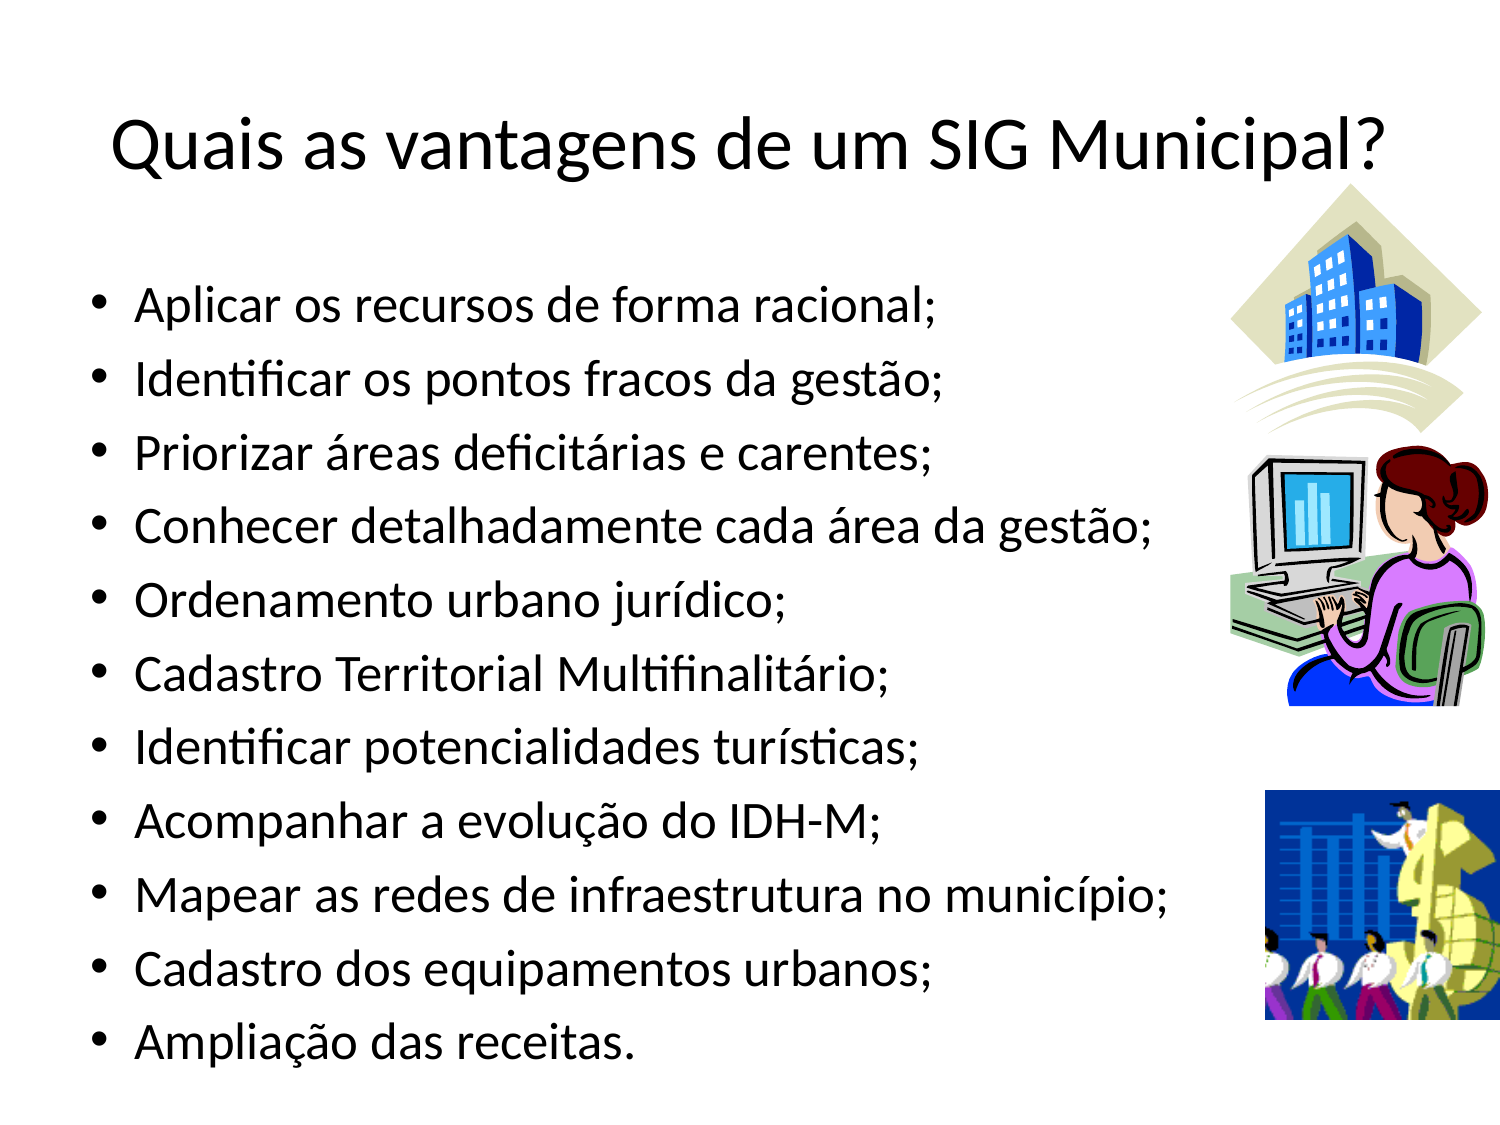

# Quais as vantagens de um SIG Municipal?
Aplicar os recursos de forma racional;
Identificar os pontos fracos da gestão;
Priorizar áreas deficitárias e carentes;
Conhecer detalhadamente cada área da gestão;
Ordenamento urbano jurídico;
Cadastro Territorial Multifinalitário;
Identificar potencialidades turísticas;
Acompanhar a evolução do IDH-M;
Mapear as redes de infraestrutura no município;
Cadastro dos equipamentos urbanos;
Ampliação das receitas.